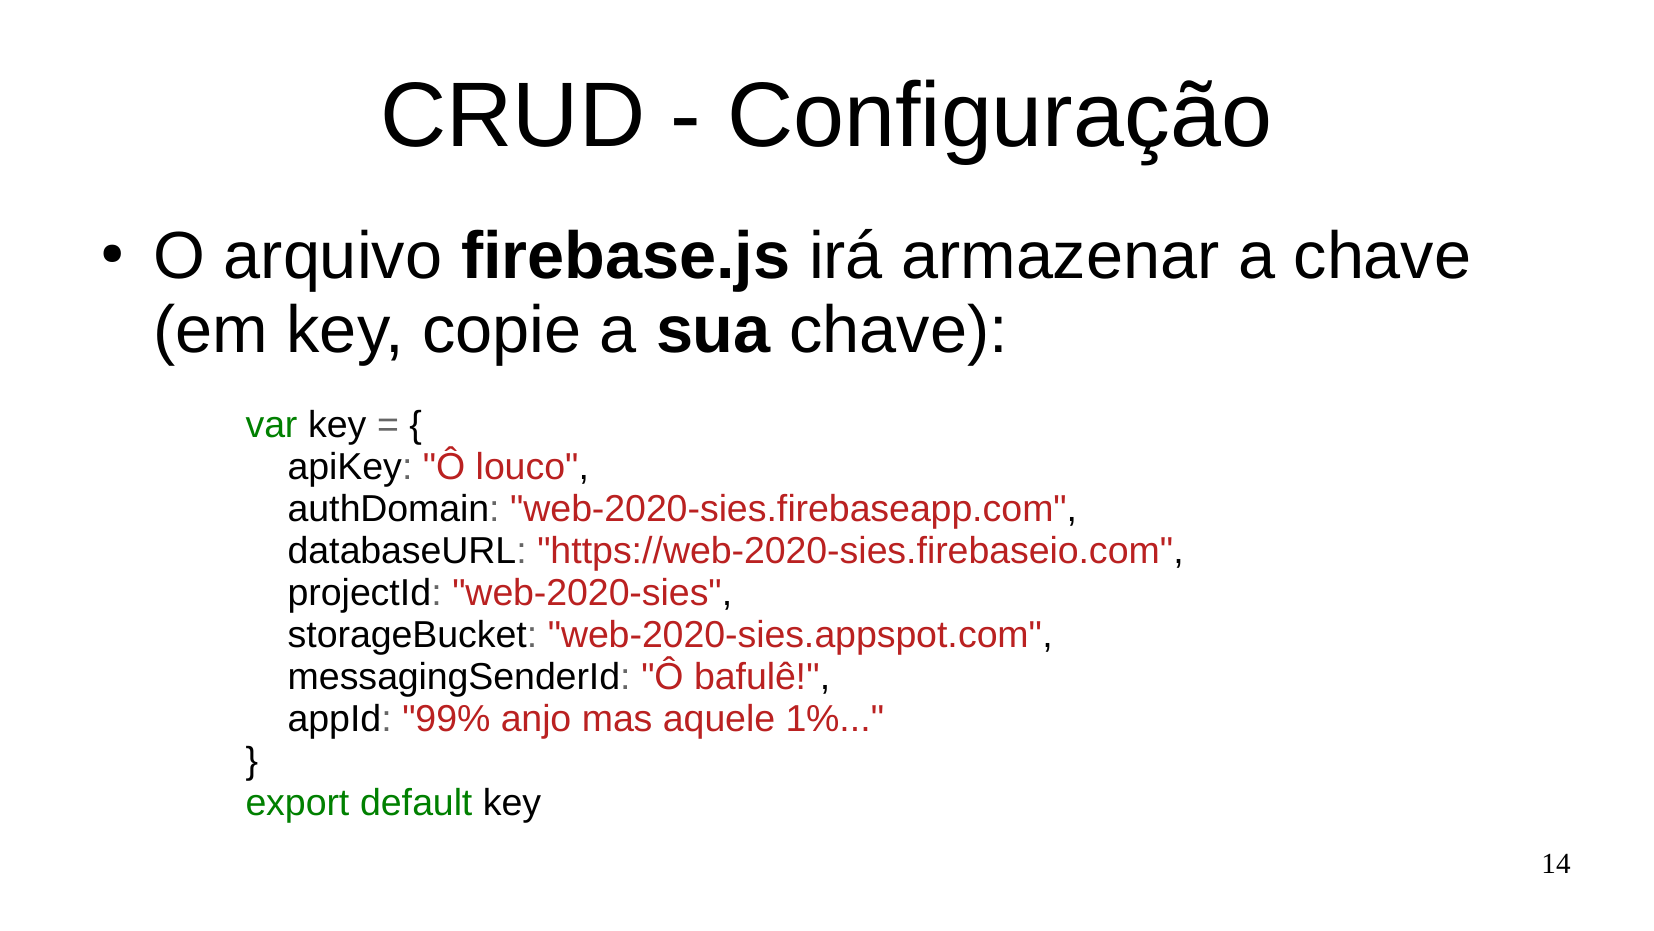

# CRUD - Configuração
O arquivo firebase.js irá armazenar a chave (em key, copie a sua chave):
var key = {
 apiKey: "Ô louco",
 authDomain: "web-2020-sies.firebaseapp.com",
 databaseURL: "https://web-2020-sies.firebaseio.com",
 projectId: "web-2020-sies",
 storageBucket: "web-2020-sies.appspot.com",
 messagingSenderId: "Ô bafulê!",
 appId: "99% anjo mas aquele 1%..."
}
export default key
14